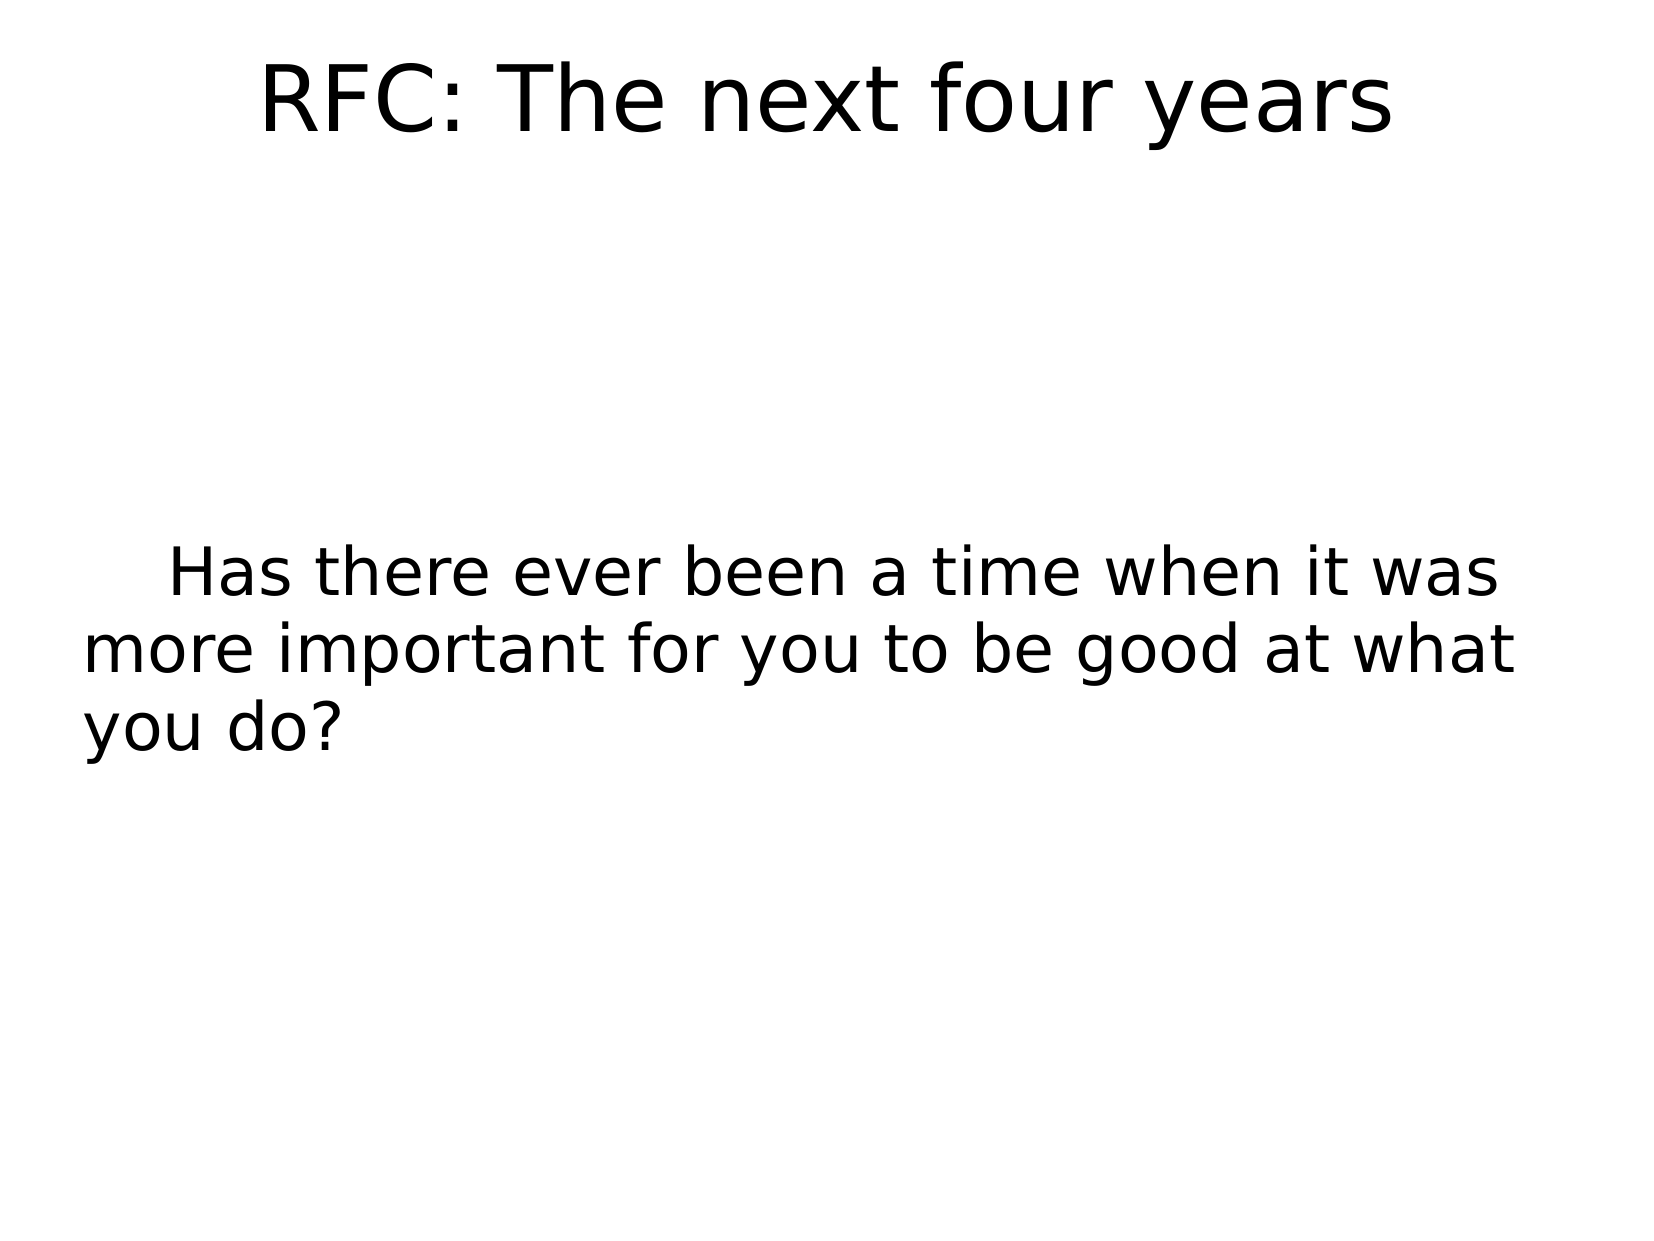

# RFC: The next four years
 Has there ever been a time when it was more important for you to be good at what you do?